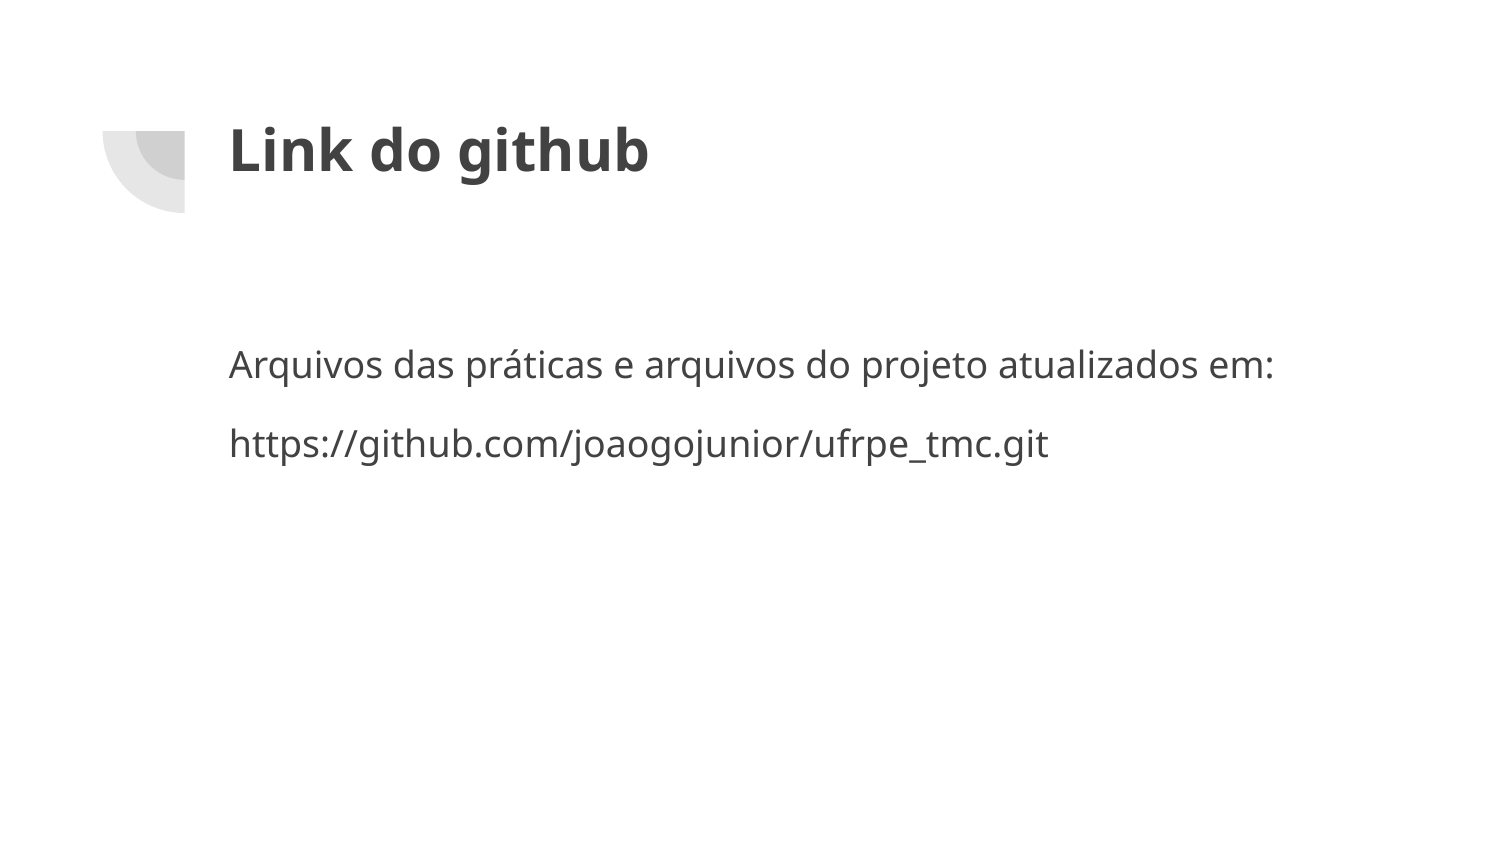

# Link do github
Arquivos das práticas e arquivos do projeto atualizados em:
https://github.com/joaogojunior/ufrpe_tmc.git